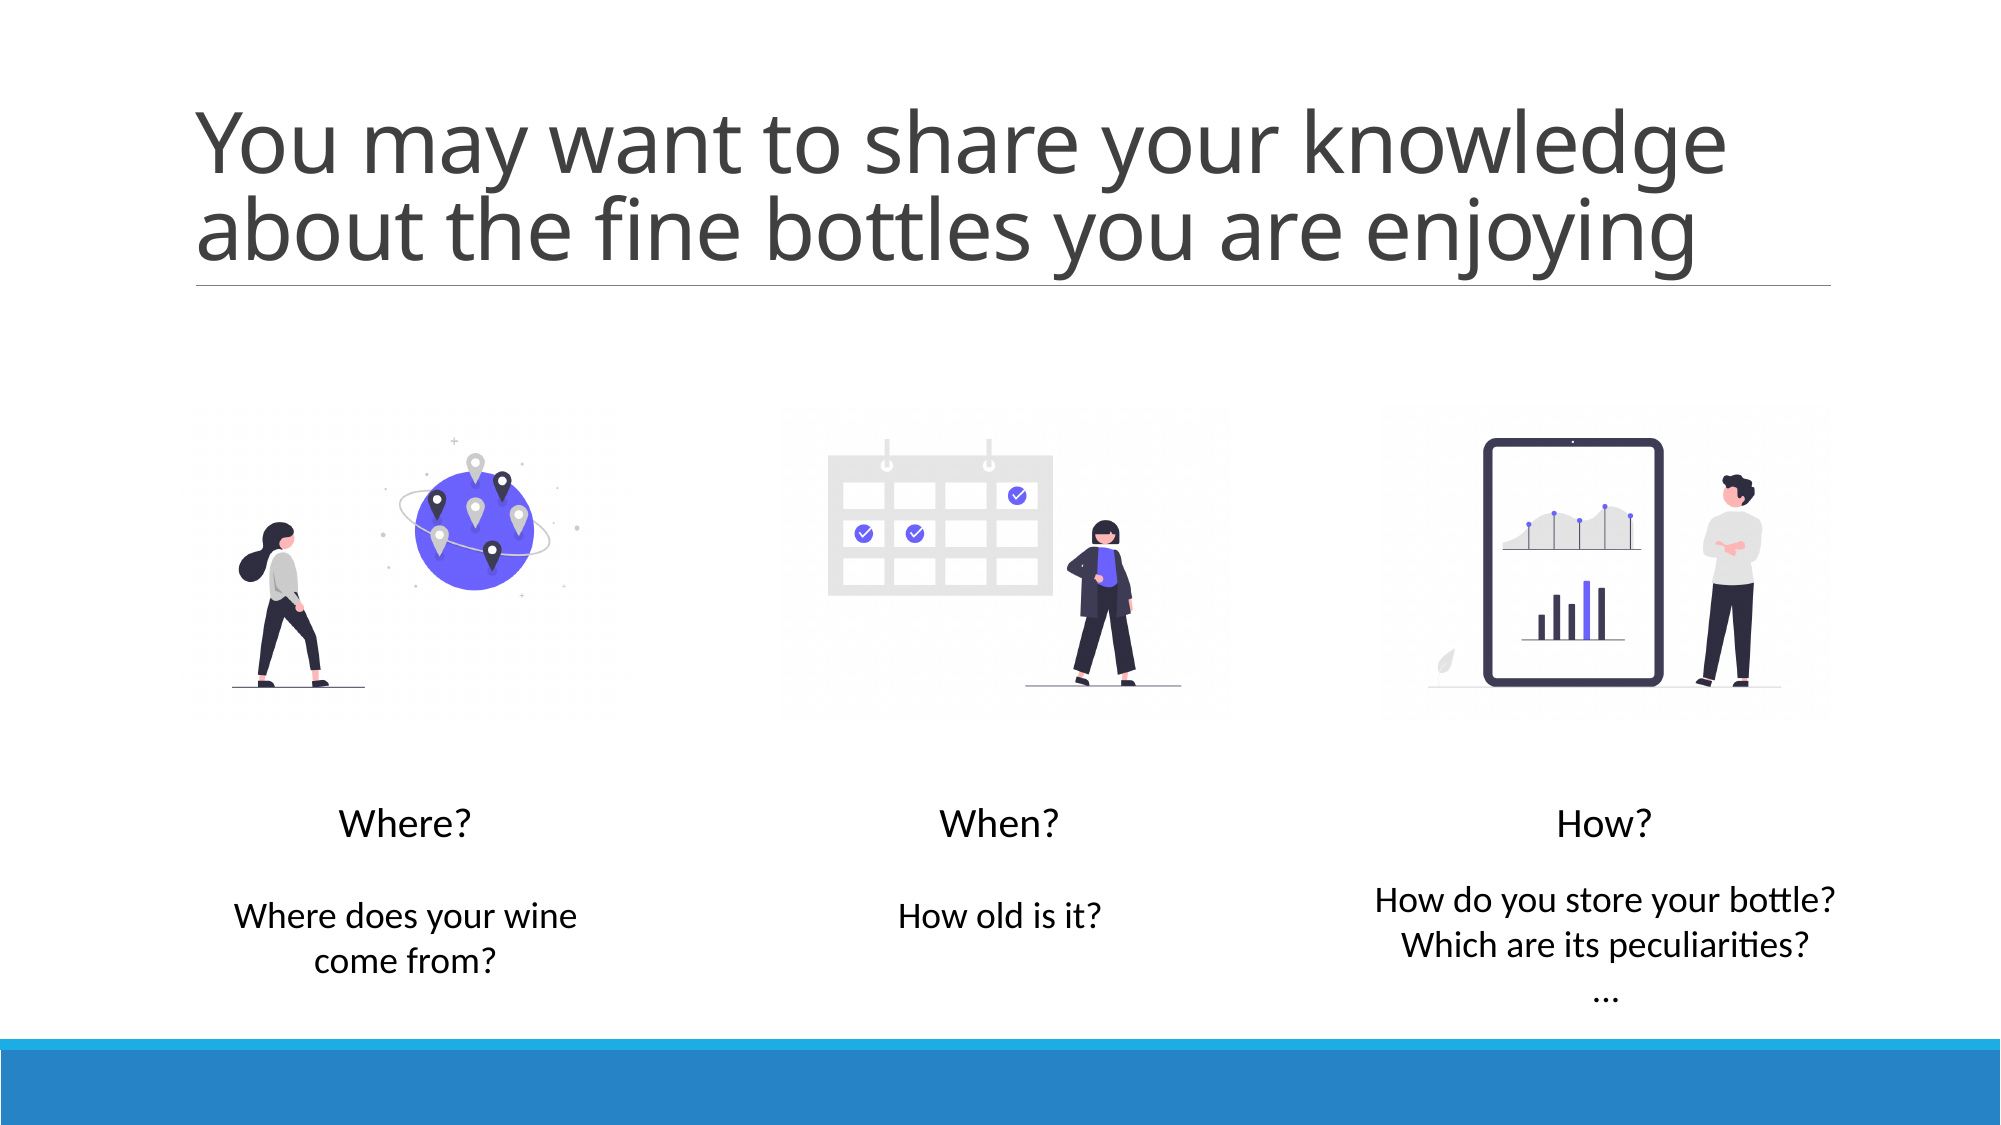

# You may want to share your knowledge about the fine bottles you are enjoying
Where?
When?
How?
How do you store your bottle?
Which are its peculiarities?
...
Where does your wine come from?
How old is it?